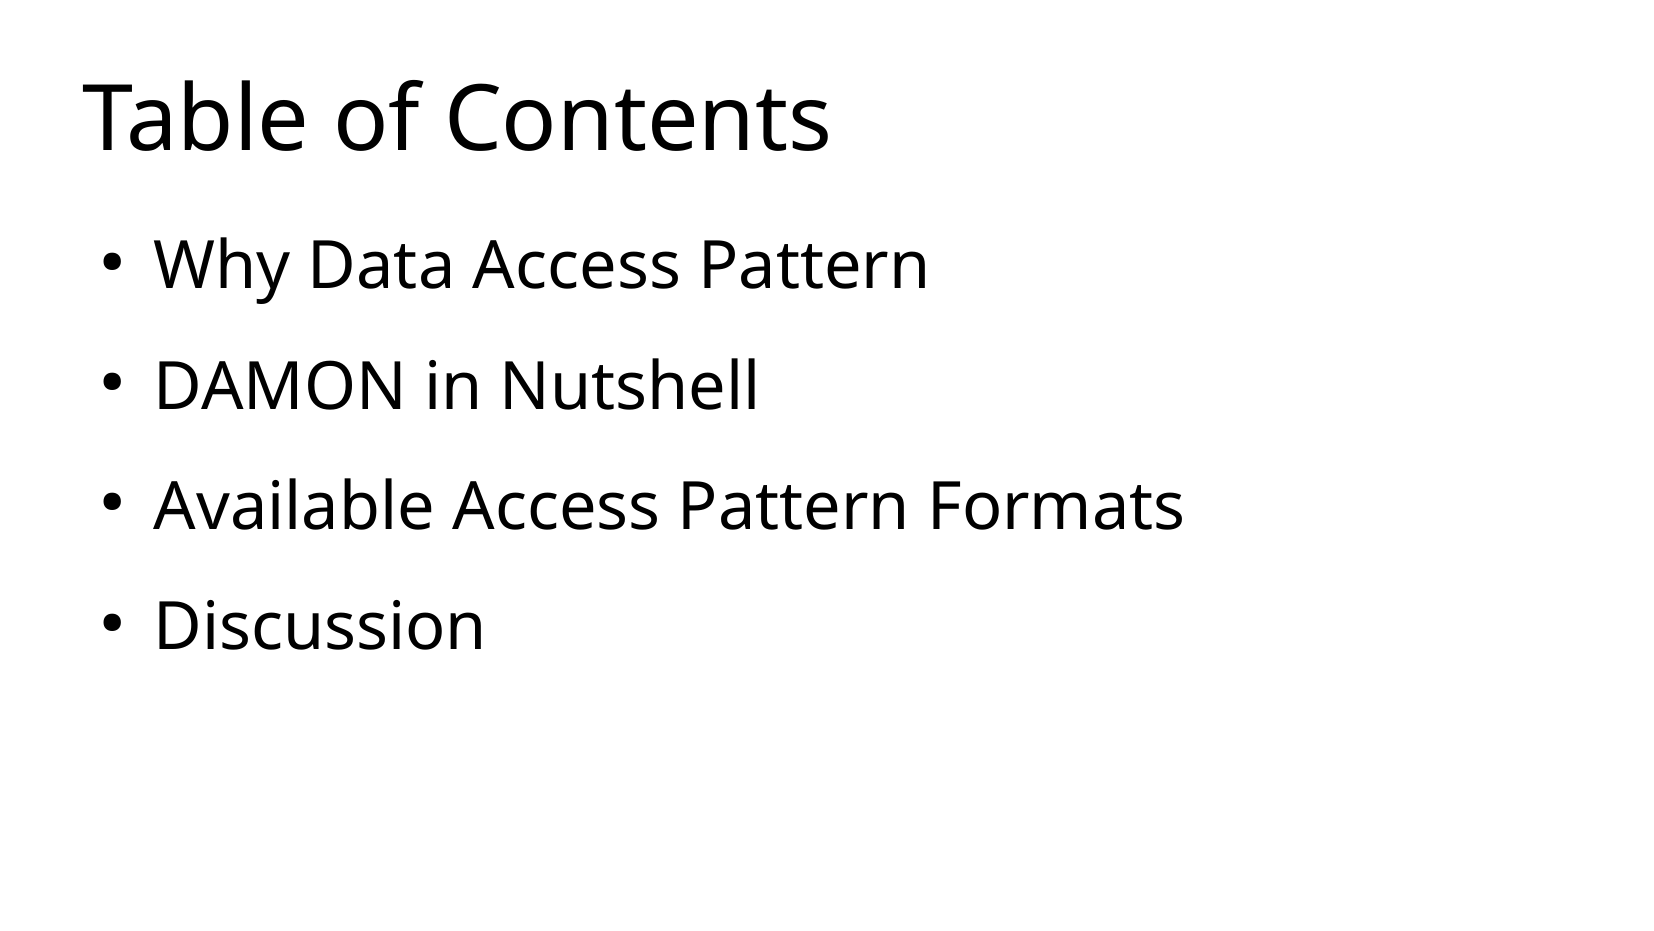

# Table of Contents
Why Data Access Pattern
DAMON in Nutshell
Available Access Pattern Formats
Discussion